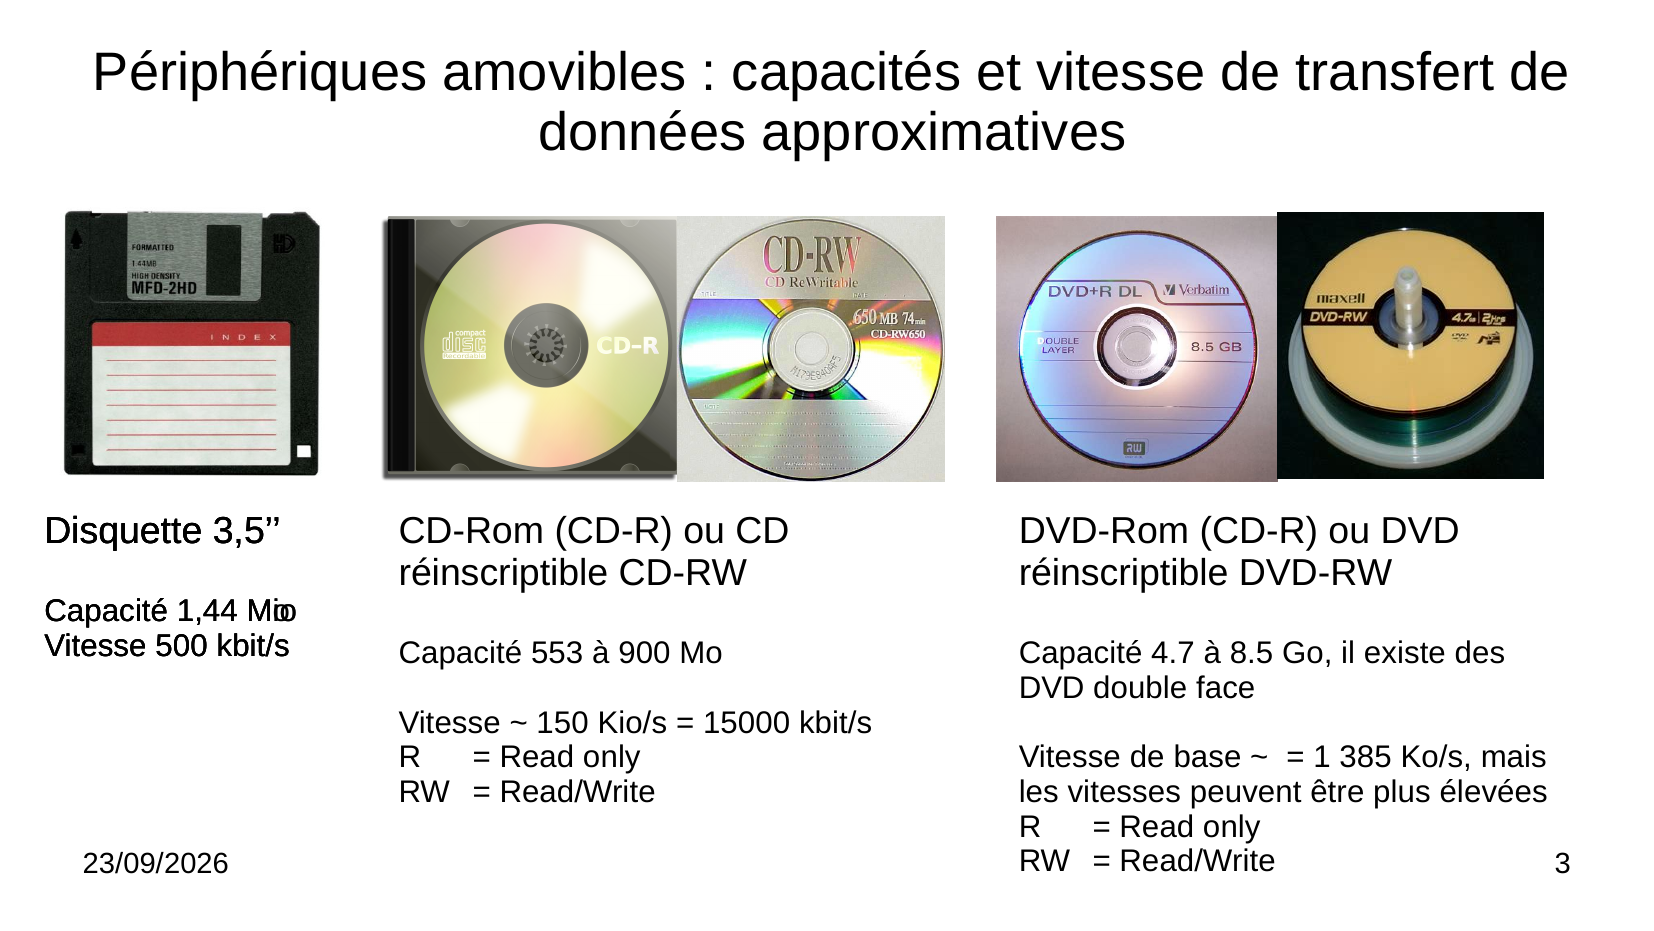

# Périphériques amovibles : capacités et vitesse de transfert de données approximatives
Disquette 3,5’’
Capacité 1,44 Mio
Vitesse 500 kbit/s
DVD-Rom (CD-R) ou DVD réinscriptible DVD-RW
Capacité 4.7 à 8.5 Go, il existe des DVD double face
Vitesse de base ~ = 1 385 Ko/s, mais les vitesses peuvent être plus élevées
R 	= Read only
RW 	= Read/Write
Disquette 3,5’’
Capacité 1,44 Mio
Vitesse 500 kbit/s
Disquette 3,5’’
Capacité 1,44 Mo
Vitesse 500 kbit/s
CD-Rom (CD-R) ou CD réinscriptible CD-RW
Capacité 553 à 900 Mo
Vitesse ~ 150 Kio/s = 15000 kbit/s
R 	= Read only
RW 	= Read/Write
3